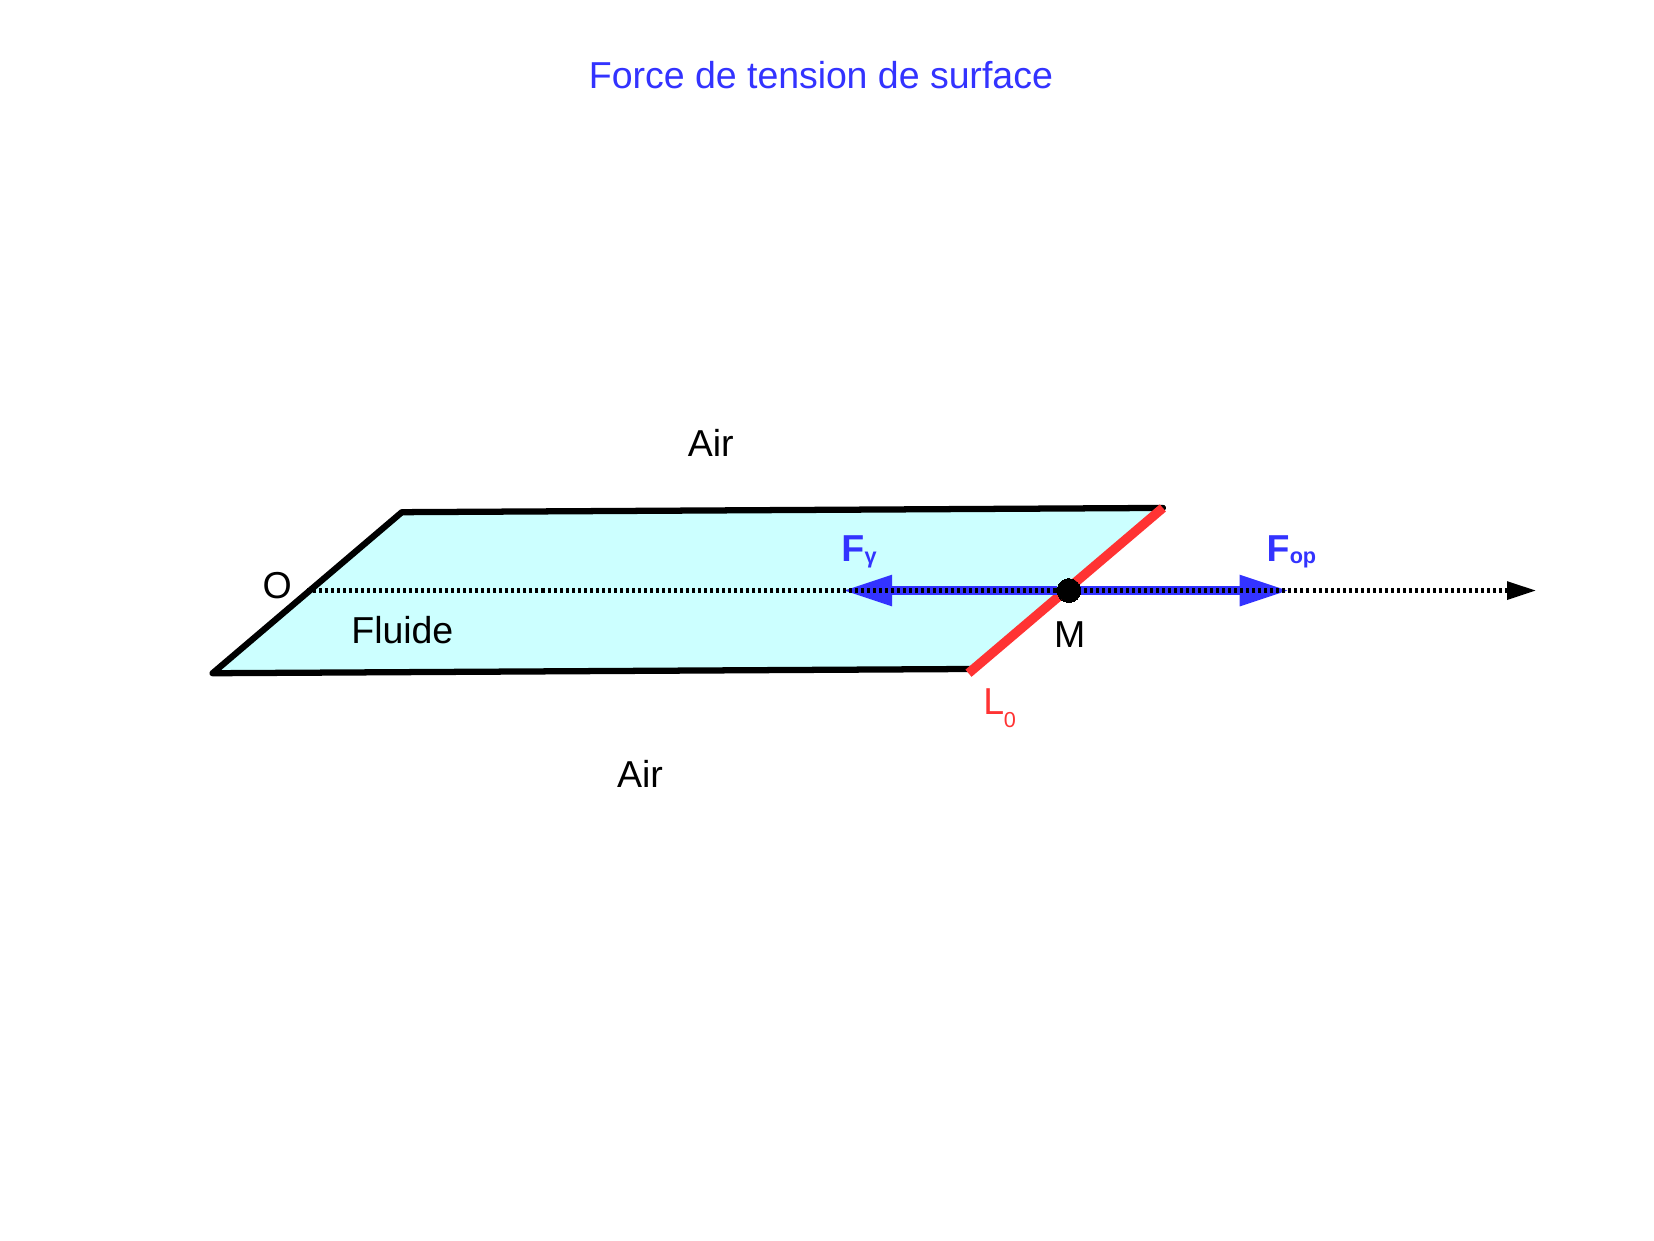

Force de tension de surface
Air
Fγ
Fop
O
Fluide
M
L0
Air